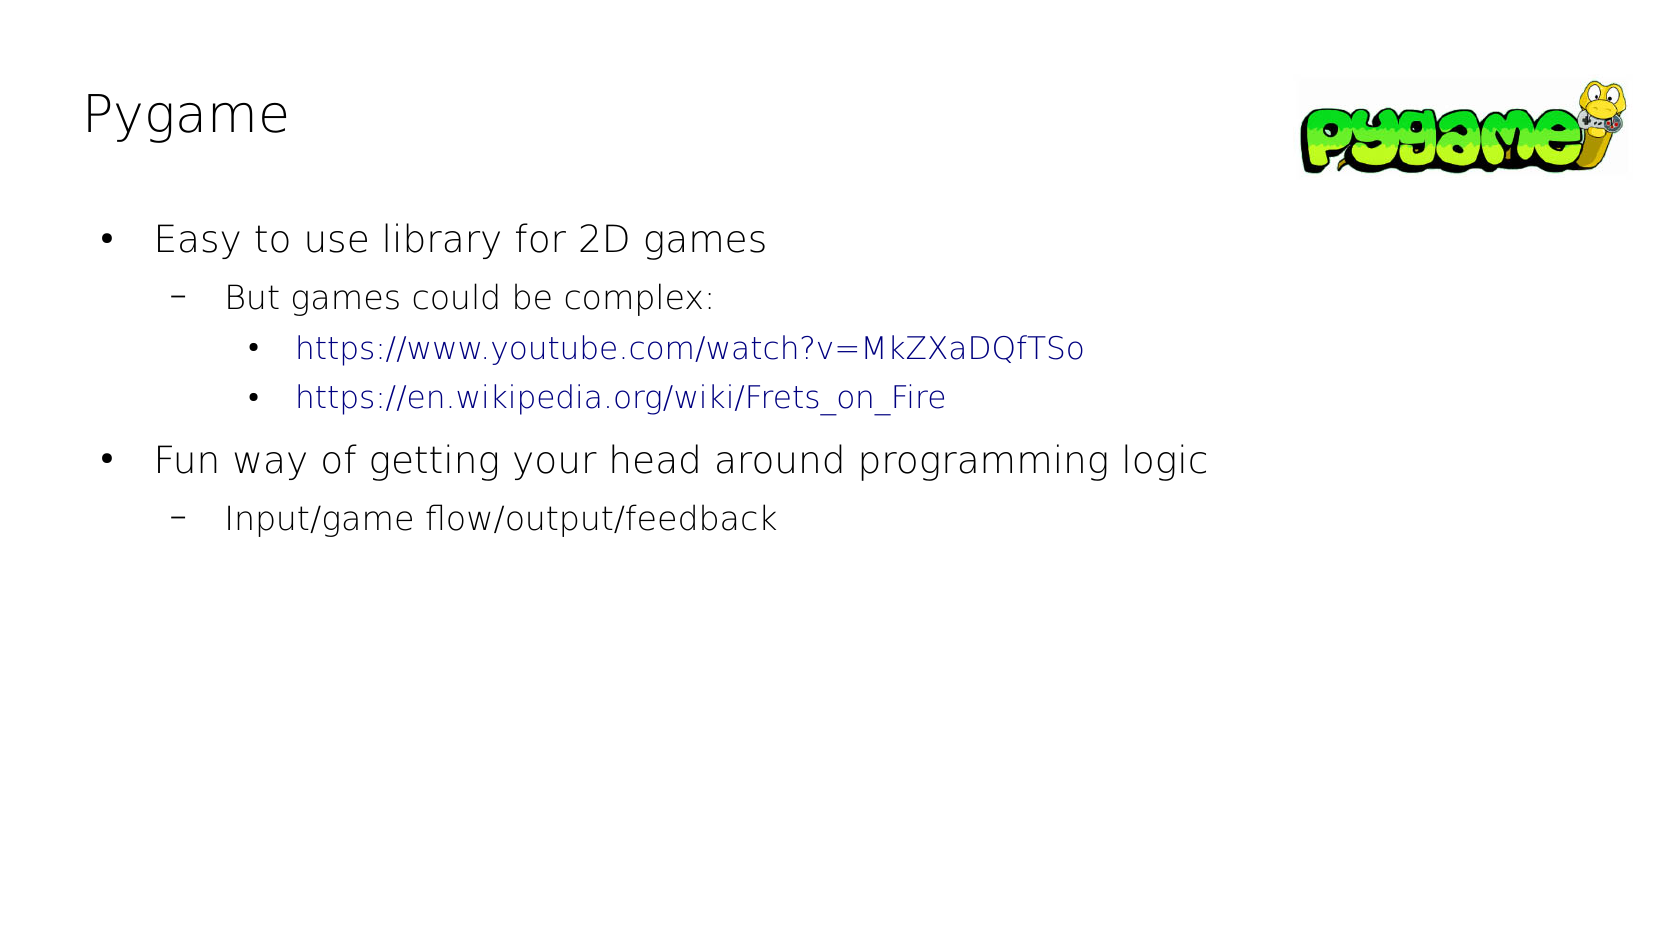

# Pygame
Easy to use library for 2D games
But games could be complex:
https://www.youtube.com/watch?v=MkZXaDQfTSo
https://en.wikipedia.org/wiki/Frets_on_Fire
Fun way of getting your head around programming logic
Input/game flow/output/feedback